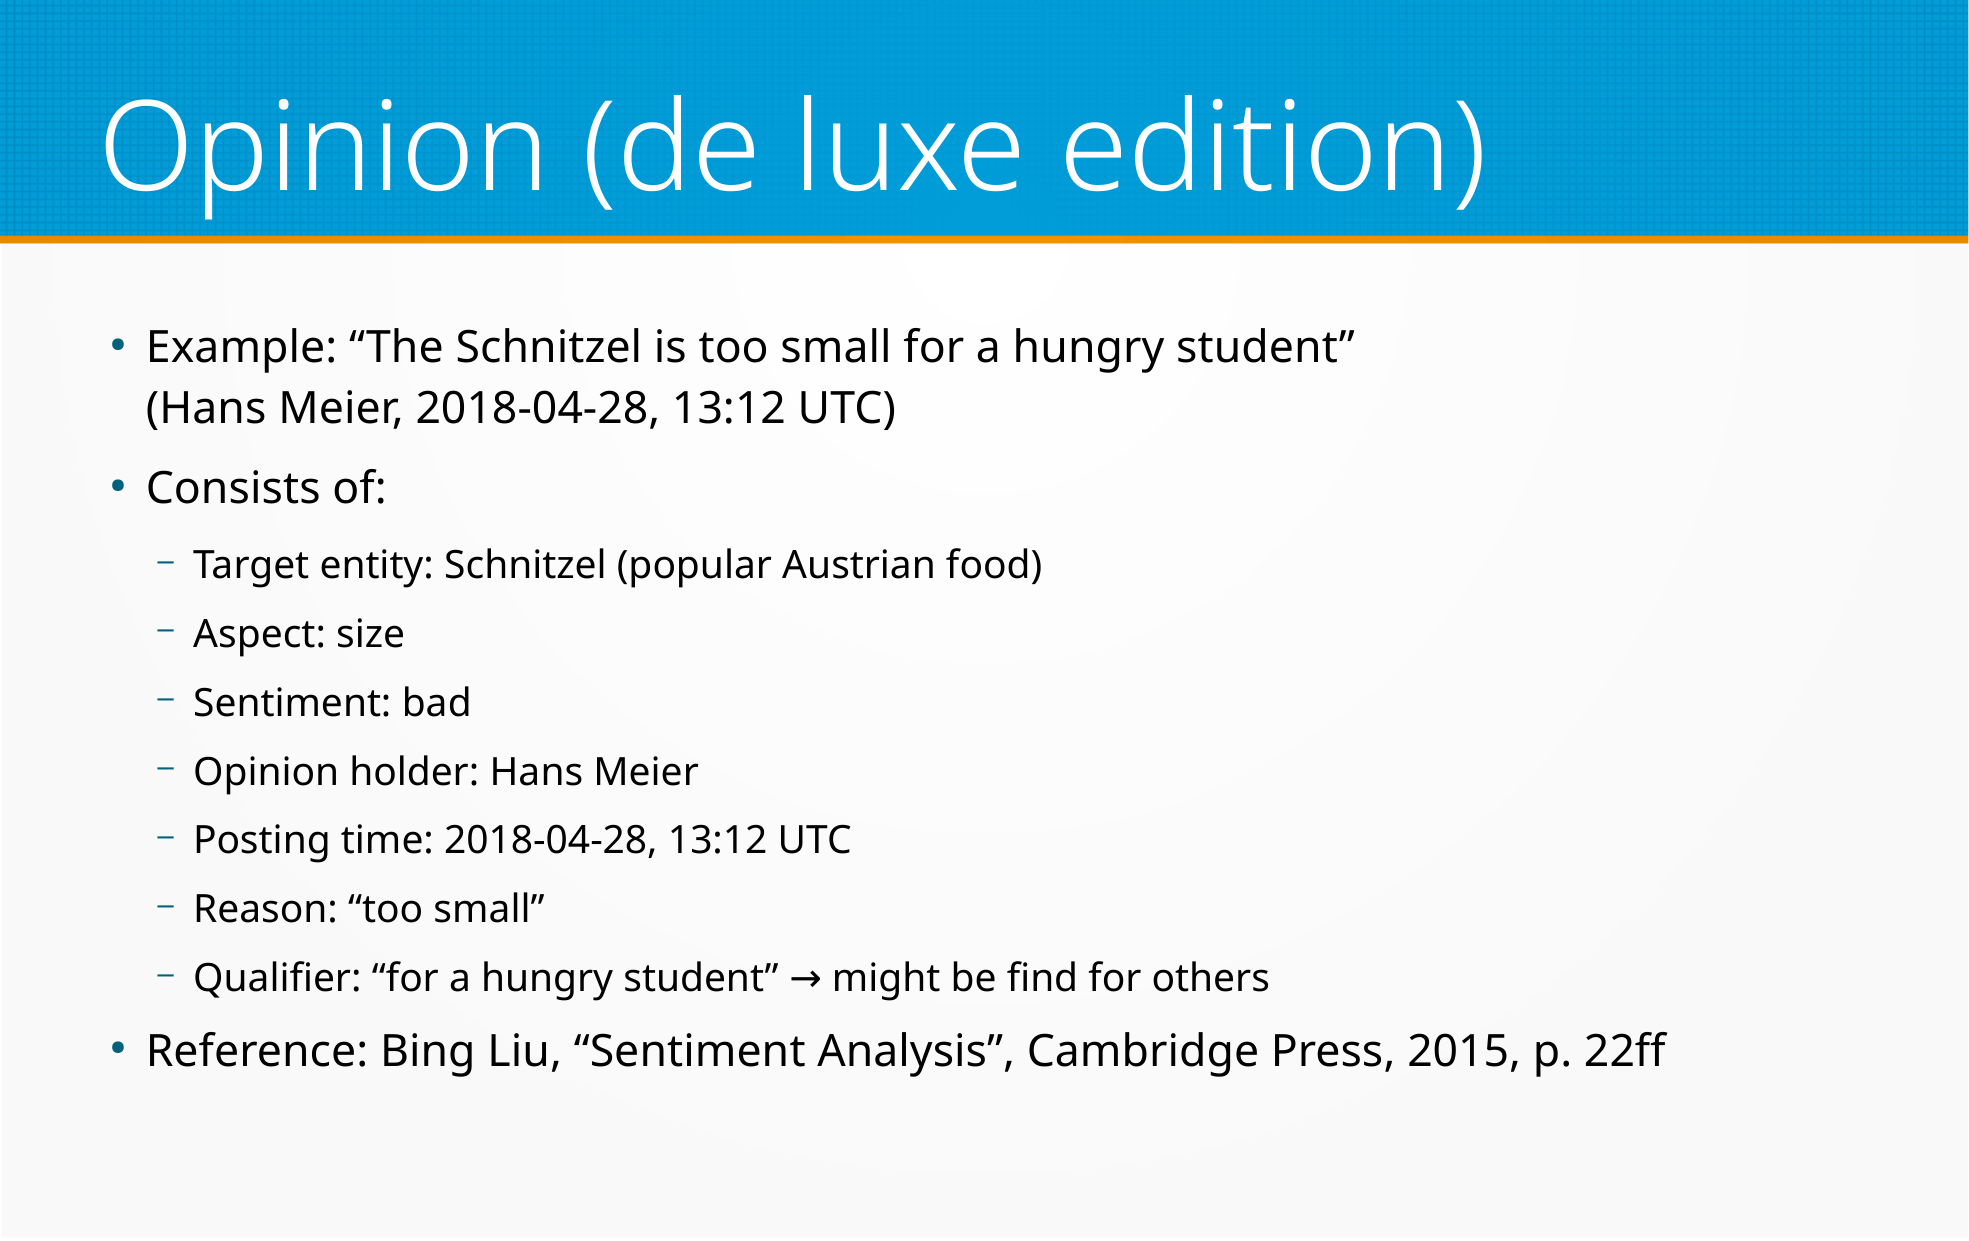

# Opinion (de luxe edition)
Example: “The Schnitzel is too small for a hungry student”
(Hans Meier, 2018-04-28, 13:12 UTC)
Consists of:
Target entity: Schnitzel (popular Austrian food)
Aspect: size
Sentiment: bad
Opinion holder: Hans Meier
Posting time: 2018-04-28, 13:12 UTC
Reason: “too small”
Qualifier: “for a hungry student” → might be find for others
Reference: Bing Liu, “Sentiment Analysis”, Cambridge Press, 2015, p. 22ff